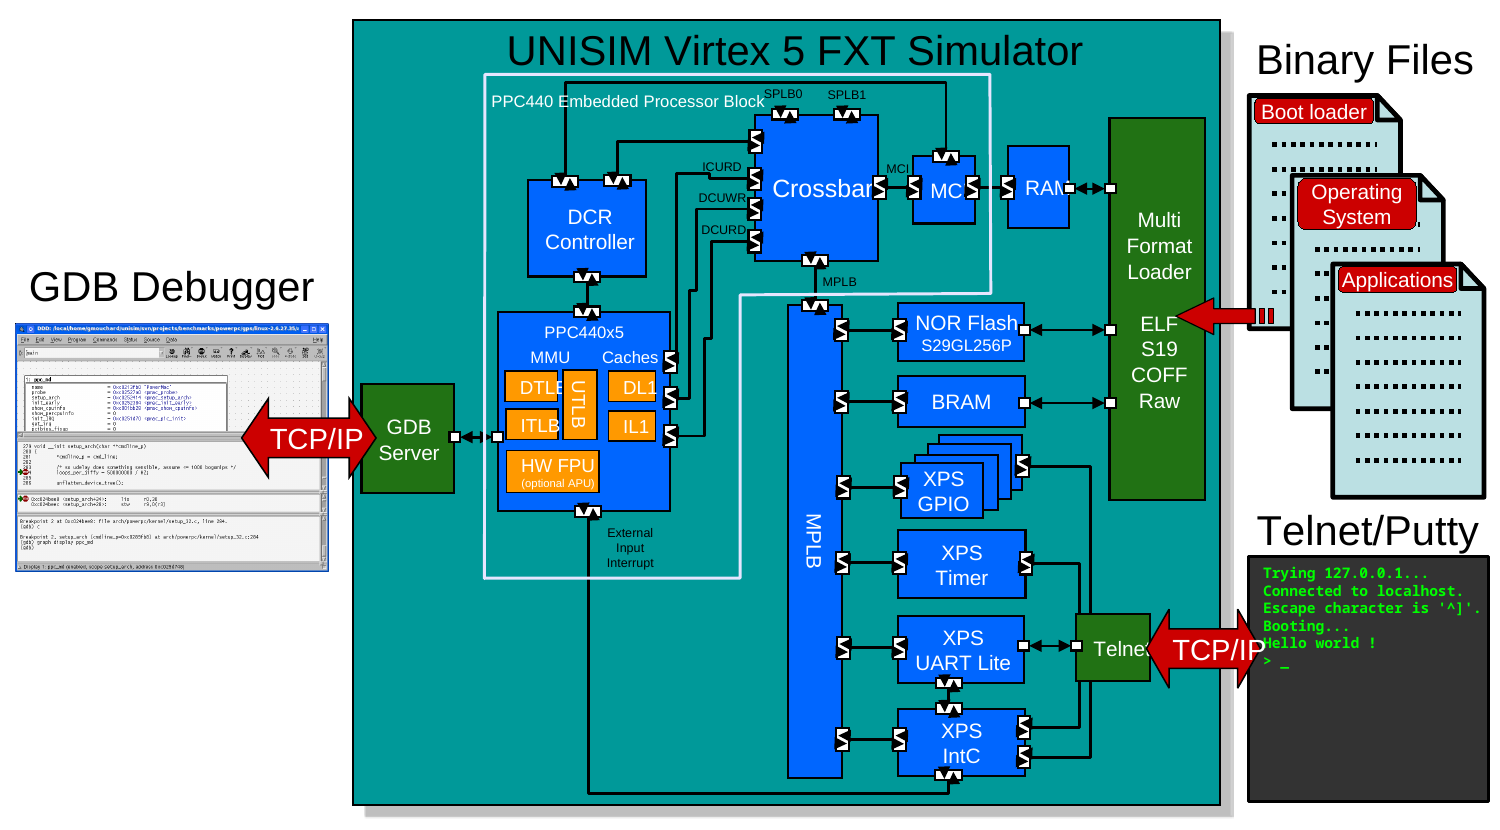

UNISIM Virtex 5 FXT Simulator
Binary Files
SPLB0
SPLB1
PPC440 Embedded Processor Block
Boot loader
Crossbar
Multi
Format
Loader
ELF
S19
COFF
Raw
RAM
ICURD
MCI
MCI
Operating
System
DCR
Controller
DCUWR
DCURD
GDB Debugger
Applications
MPLB
NOR Flash
S29GL256P
MPLB
PPC440x5
MMU
Caches
UTLB
DTLB
DL1
BRAM
GDB
Server
TCP/IP
ITLB
IL1
HW FPU
(optional APU)
XPS
GPIO
Telnet/Putty
External
Input
Interrupt
XPS
Timer
Trying 127.0.0.1...
Connected to localhost.
Escape character is '^]'.
Booting...
Hello world !
> _
TCP/IP
Telnet
XPS
UART Lite
XPS
IntC